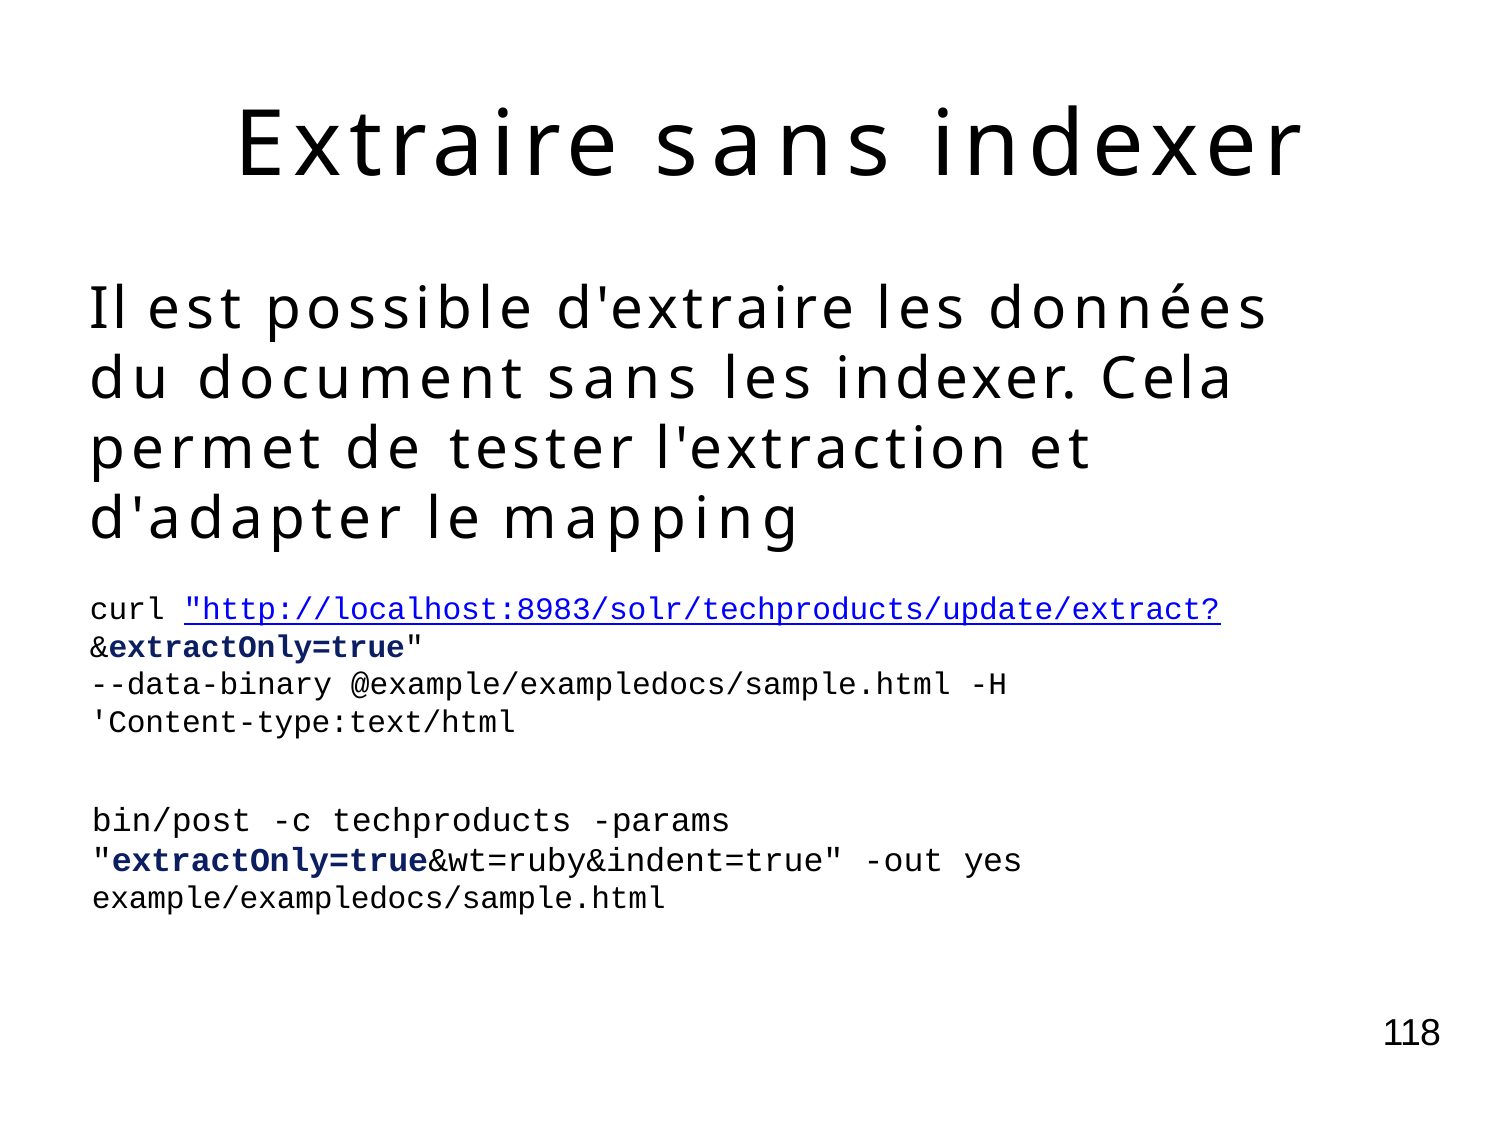

# Extraire sans indexer
Il est possible d'extraire les données du document sans les indexer. Cela permet de tester l'extraction et d'adapter le mapping
curl "http://localhost:8983/solr/techproducts/update/extract? &extractOnly=true"
--data-binary @example/exampledocs/sample.html -H 'Content-type:text/html
bin/post -c techproducts -params "extractOnly=true&wt=ruby&indent=true" -out yes example/exampledocs/sample.html
118